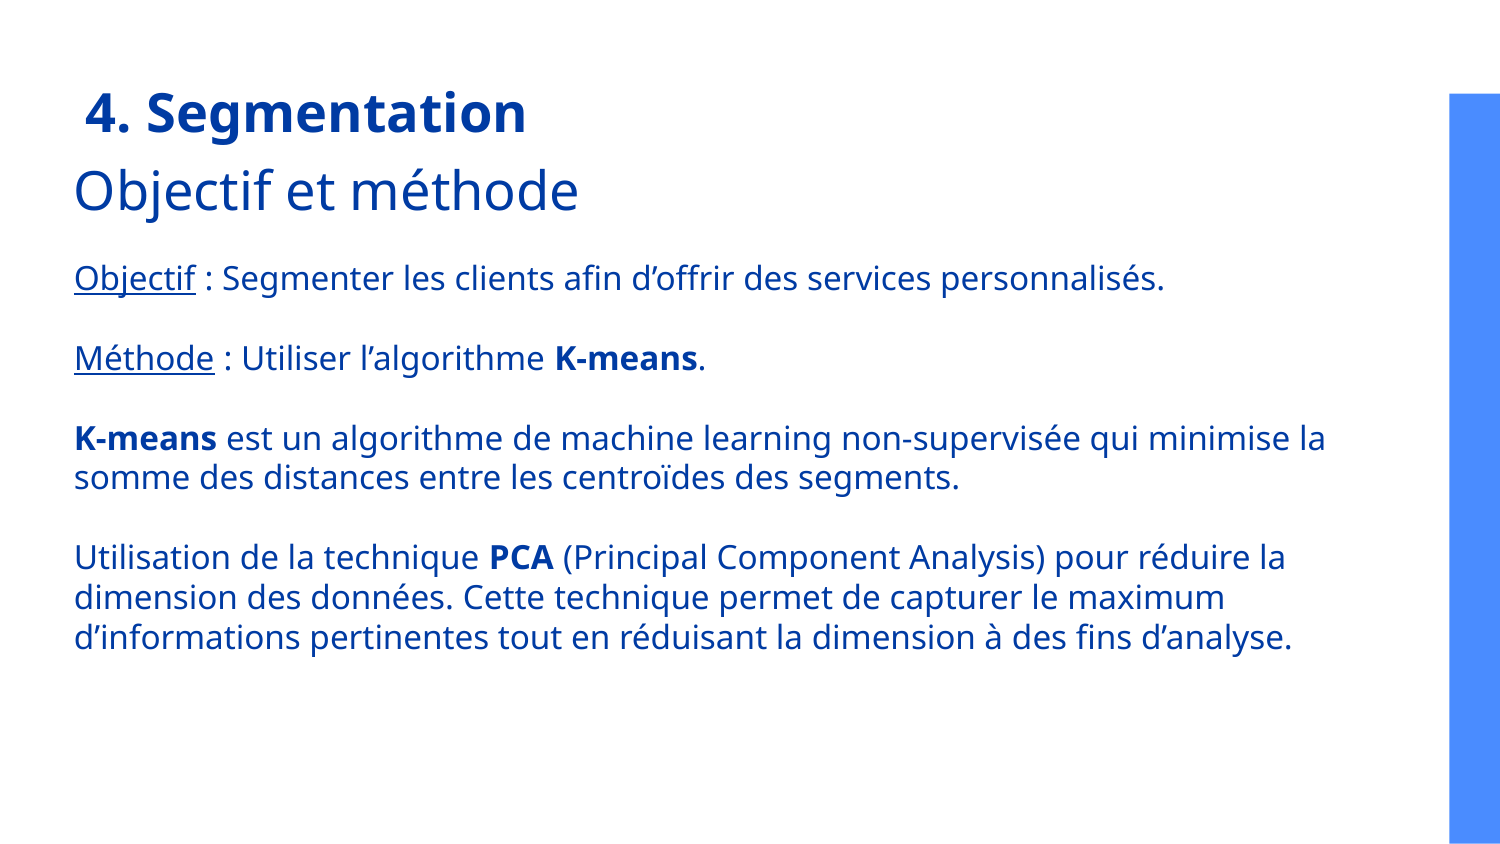

# 4. Segmentation
Objectif et méthode
Objectif : Segmenter les clients afin d’offrir des services personnalisés.
Méthode : Utiliser l’algorithme K-means.
K-means est un algorithme de machine learning non-supervisée qui minimise la somme des distances entre les centroïdes des segments.
Utilisation de la technique PCA (Principal Component Analysis) pour réduire la dimension des données. Cette technique permet de capturer le maximum d’informations pertinentes tout en réduisant la dimension à des fins d’analyse.